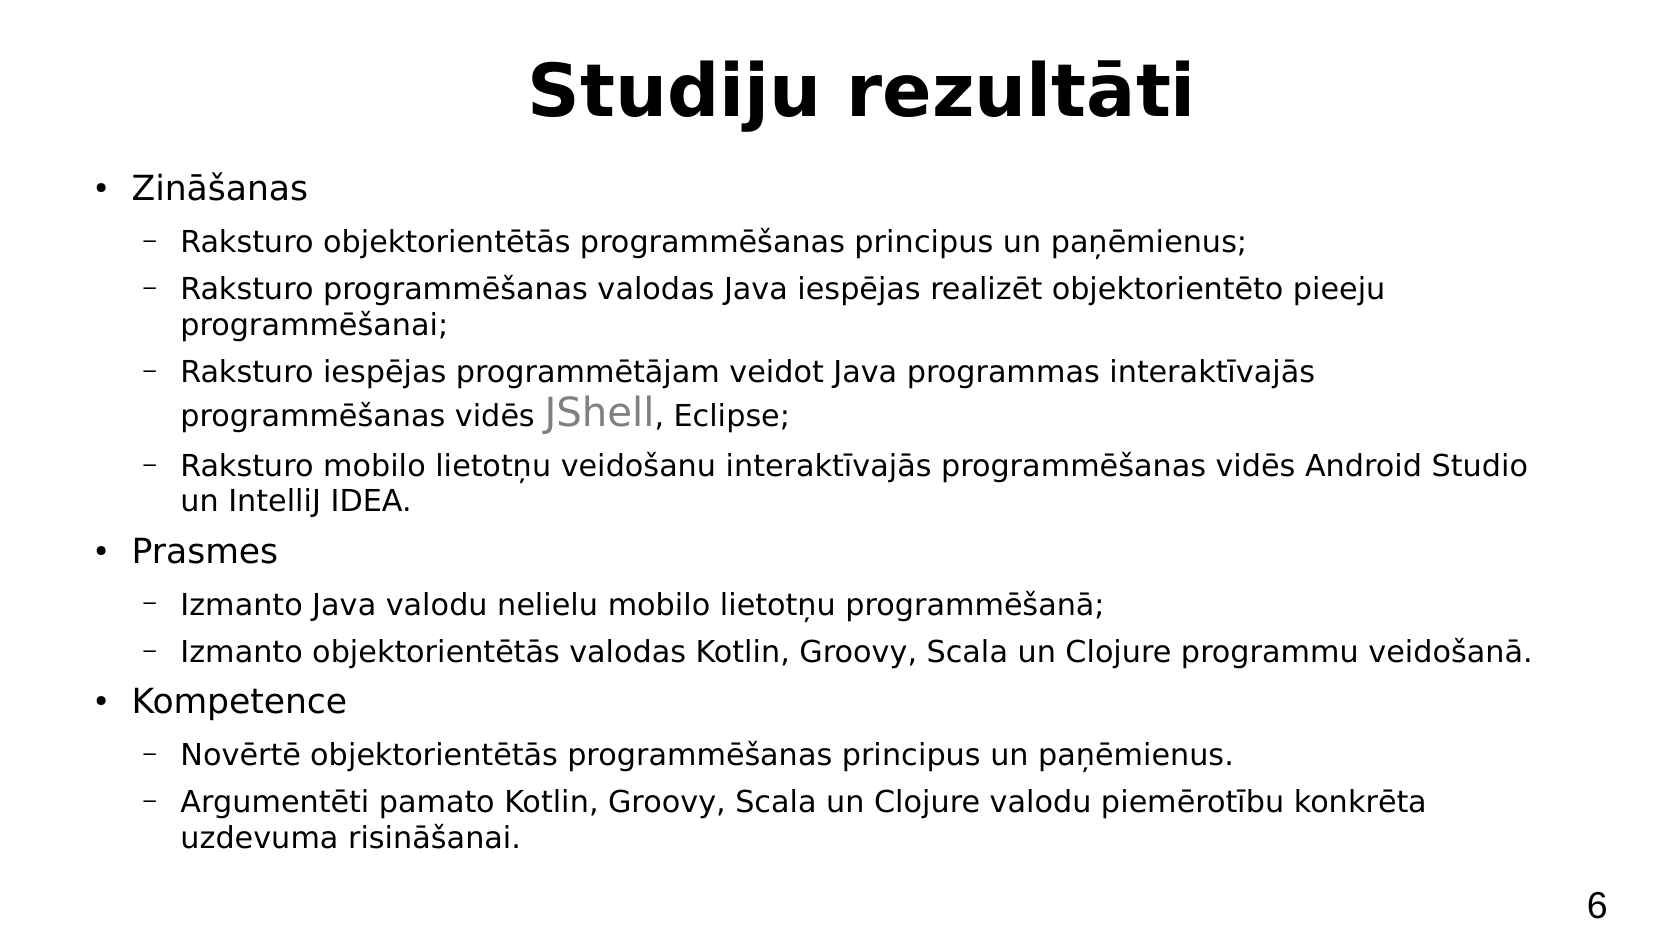

# Studiju rezultāti
Zināšanas
Raksturo objektorientētās programmēšanas principus un paņēmienus;
Raksturo programmēšanas valodas Java iespējas realizēt objektorientēto pieeju programmēšanai;
Raksturo iespējas programmētājam veidot Java programmas interaktīvajās programmēšanas vidēs JShell, Eclipse;
Raksturo mobilo lietotņu veidošanu interaktīvajās programmēšanas vidēs Android Studio un IntelliJ IDEA.
Prasmes
Izmanto Java valodu nelielu mobilo lietotņu programmēšanā;
Izmanto objektorientētās valodas Kotlin, Groovy, Scala un Clojure programmu veidošanā.
Kompetence
Novērtē objektorientētās programmēšanas principus un paņēmienus.
Argumentēti pamato Kotlin, Groovy, Scala un Clojure valodu piemērotību konkrēta uzdevuma risināšanai.